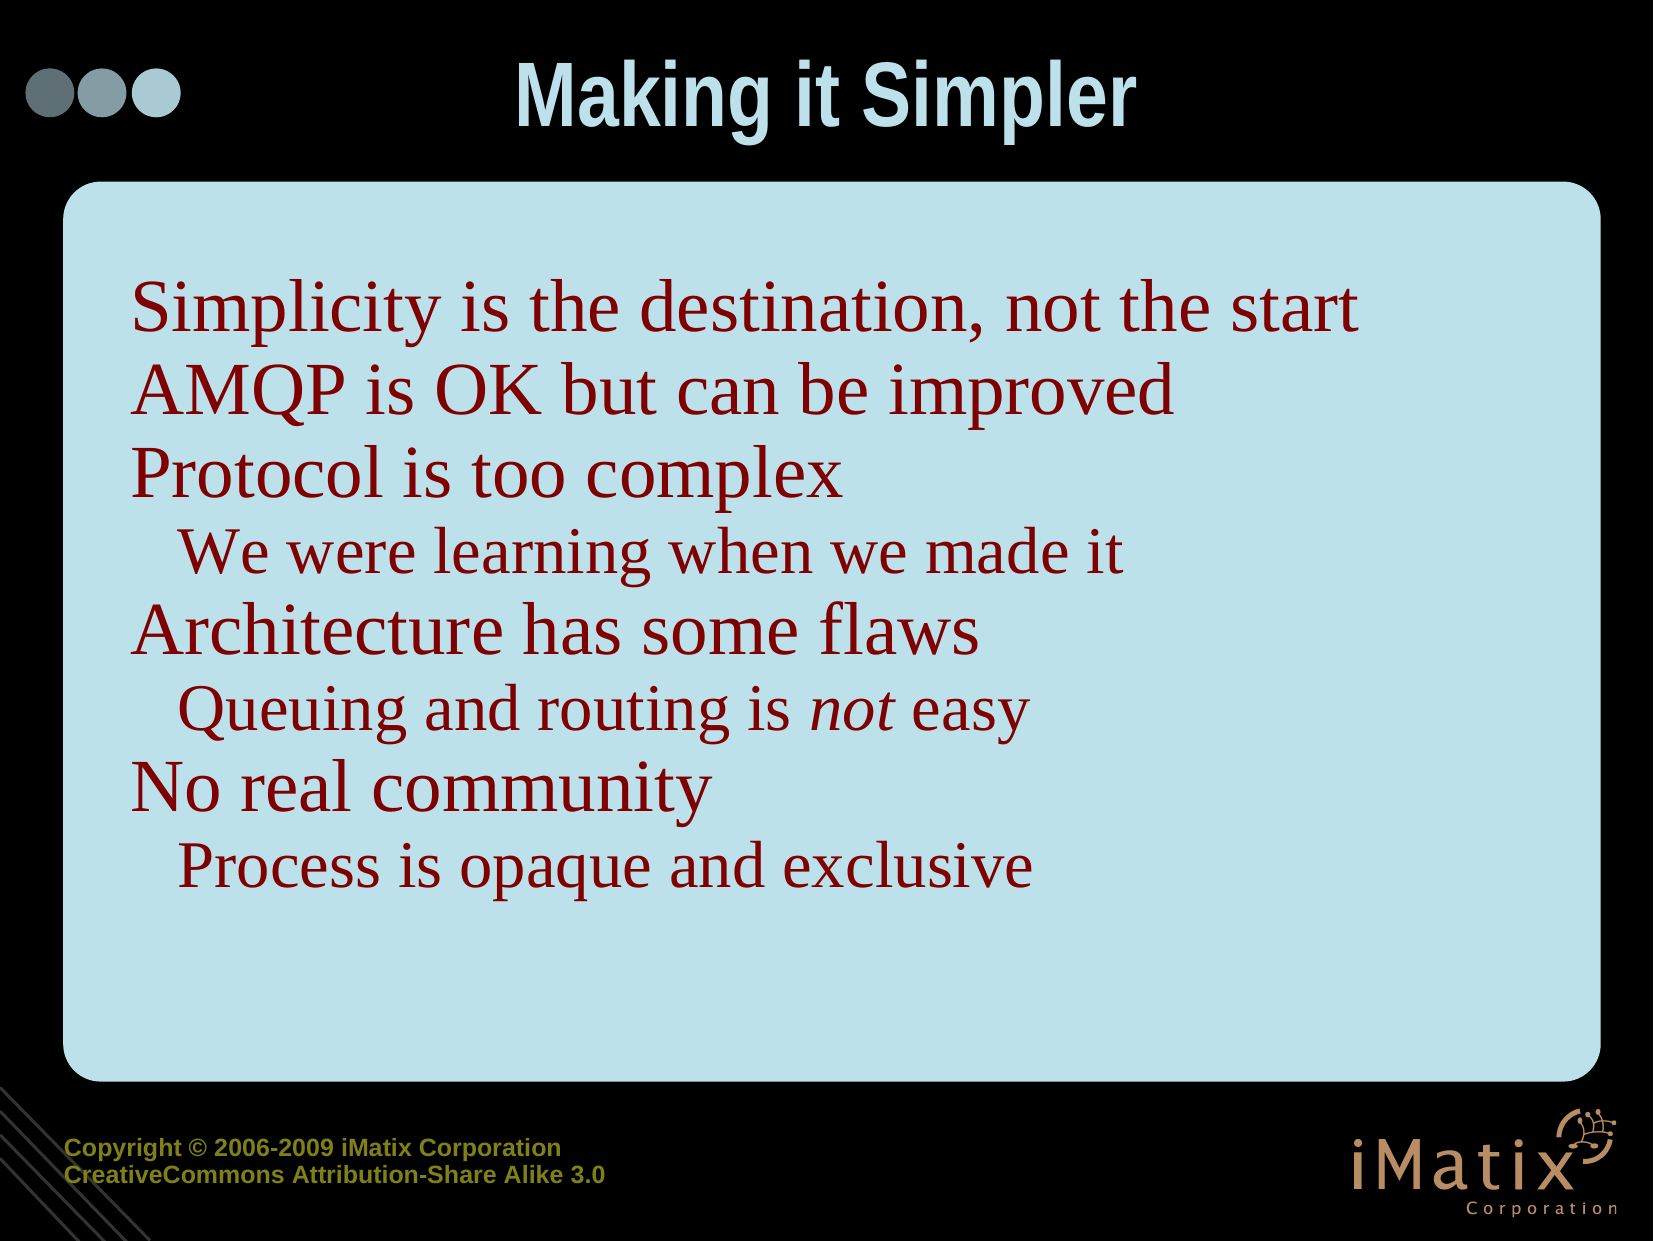

# Making it Simpler
Simplicity is the destination, not the start
AMQP is OK but can be improved
Protocol is too complex
We were learning when we made it
Architecture has some flaws
Queuing and routing is not easy
No real community
Process is opaque and exclusive